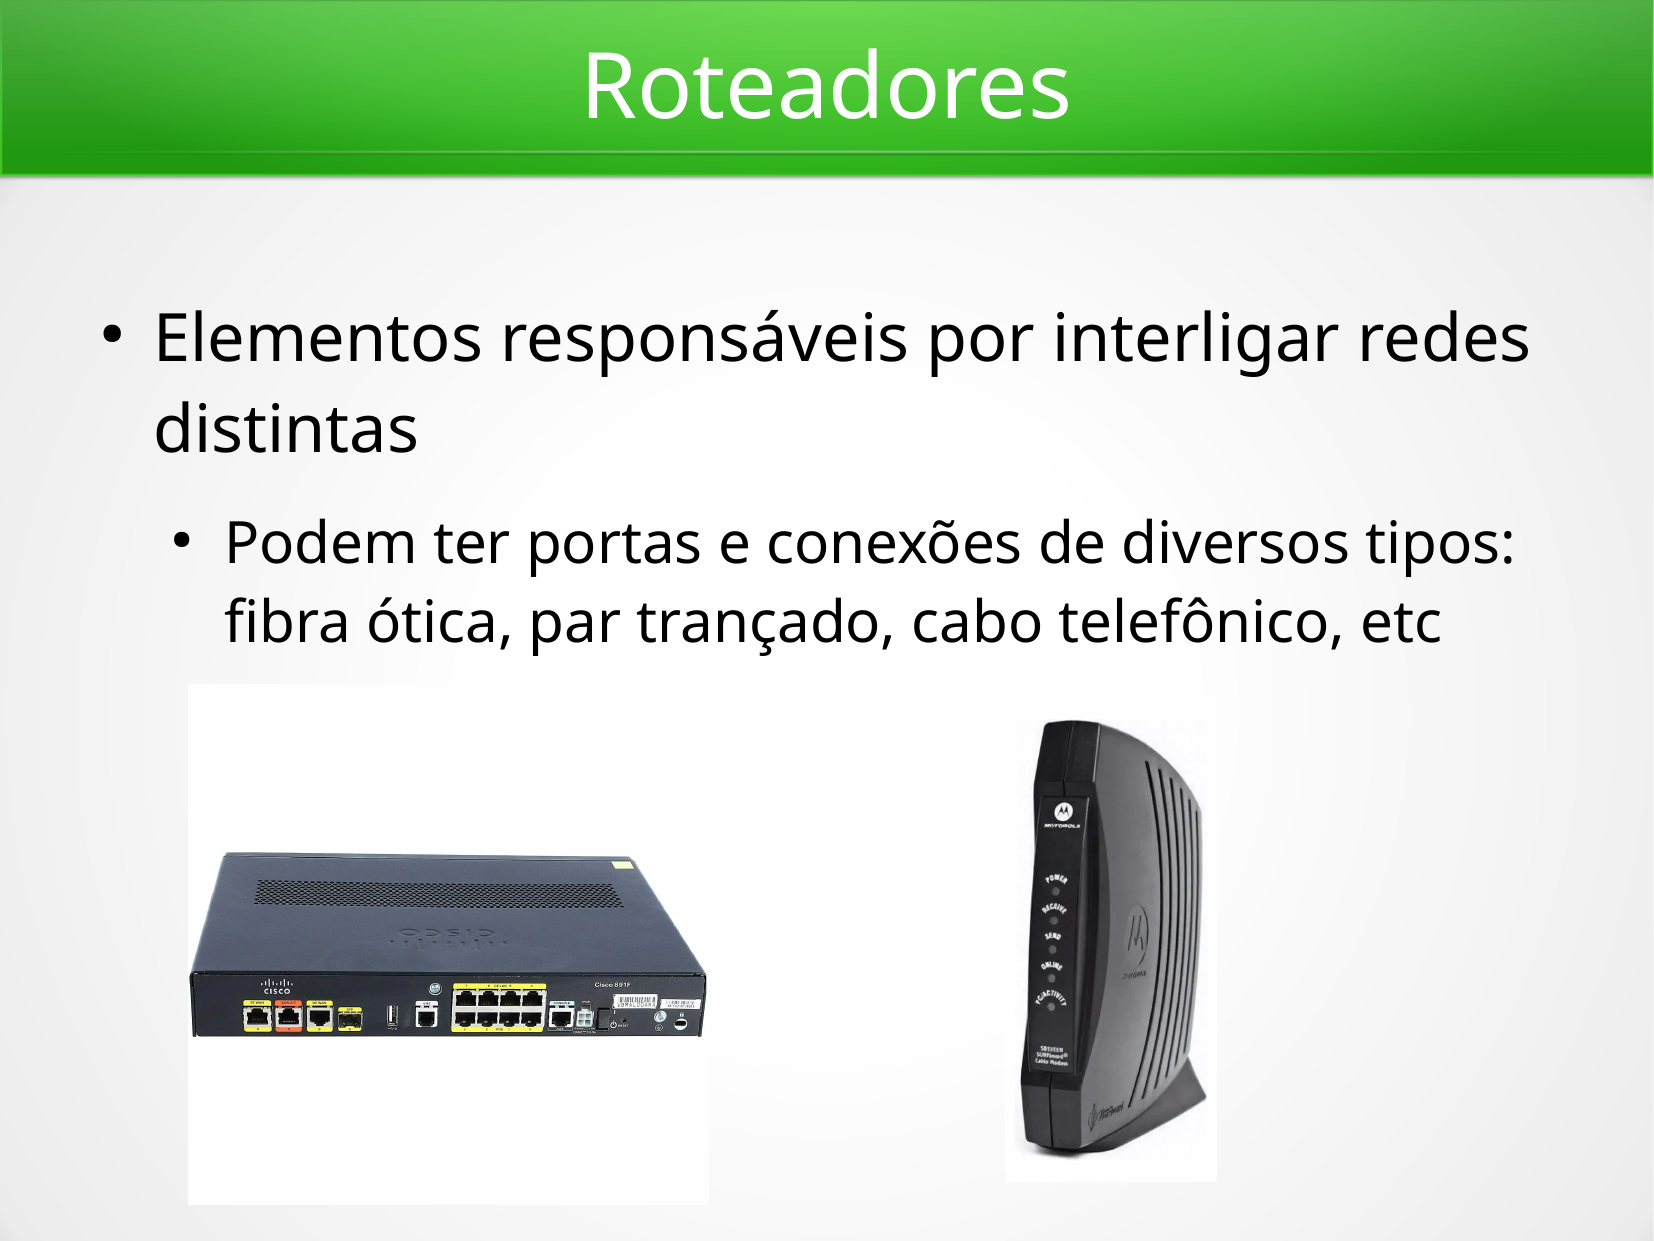

# Roteadores
Elementos responsáveis por interligar redes distintas
Podem ter portas e conexões de diversos tipos: fibra ótica, par trançado, cabo telefônico, etc